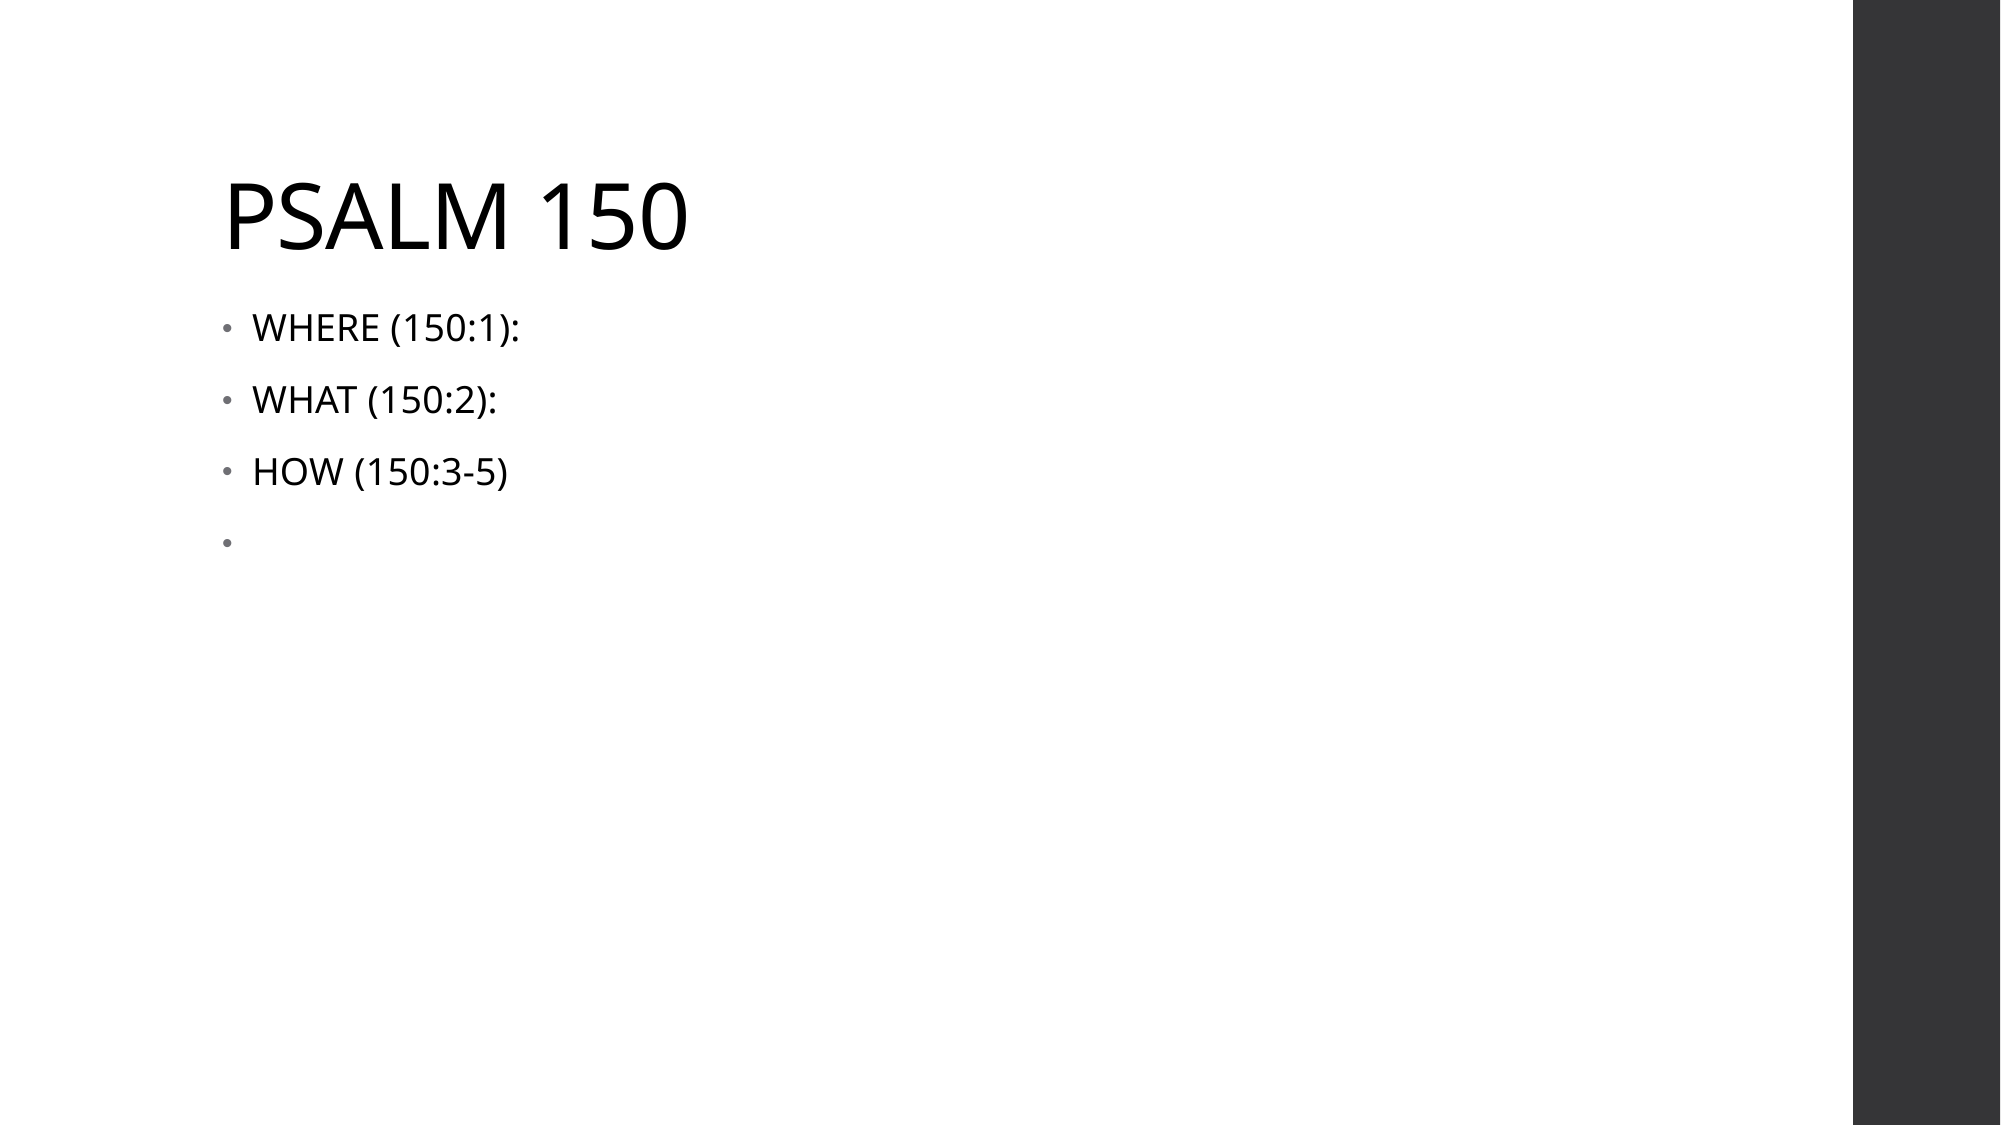

# PSALM 150
WHERE (150:1):
WHAT (150:2):
HOW (150:3-5)